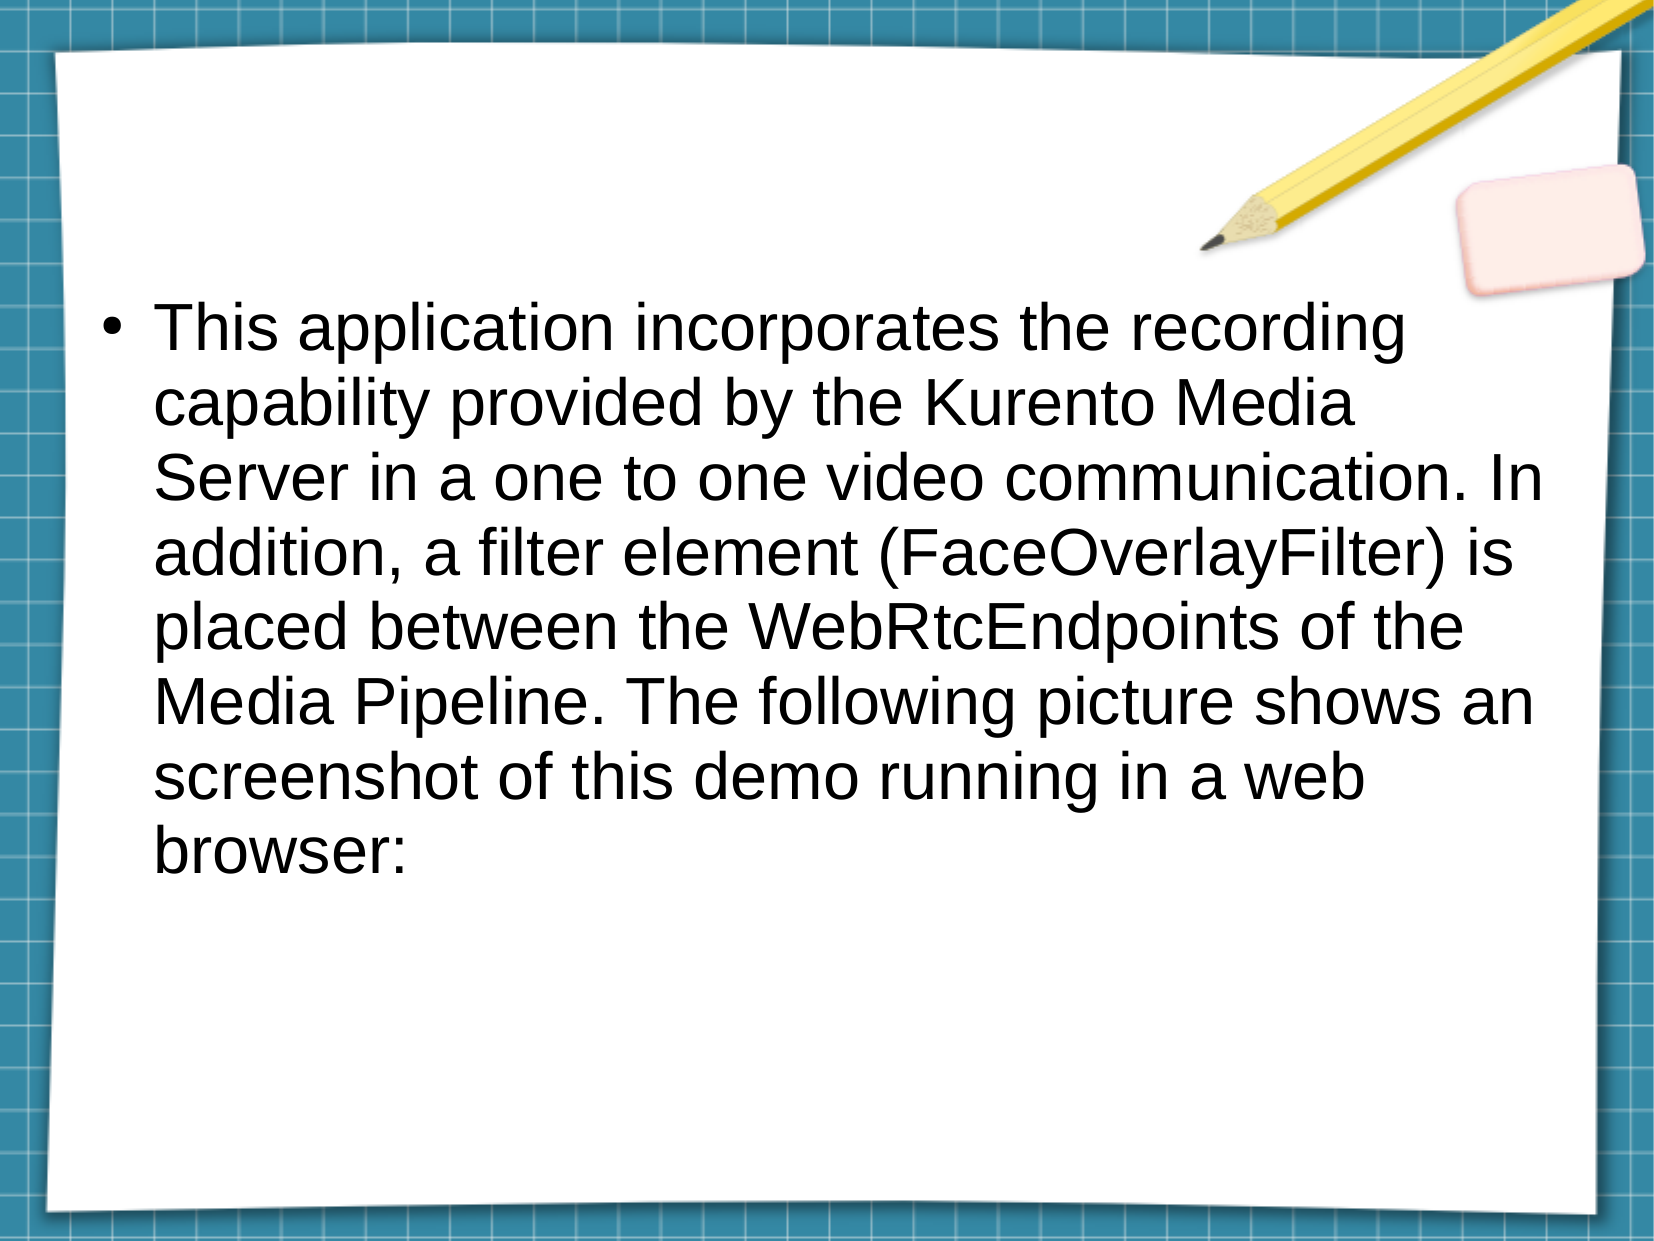

#
This application incorporates the recording capability provided by the Kurento Media Server in a one to one video communication. In addition, a filter element (FaceOverlayFilter) is placed between the WebRtcEndpoints of the Media Pipeline. The following picture shows an screenshot of this demo running in a web browser: